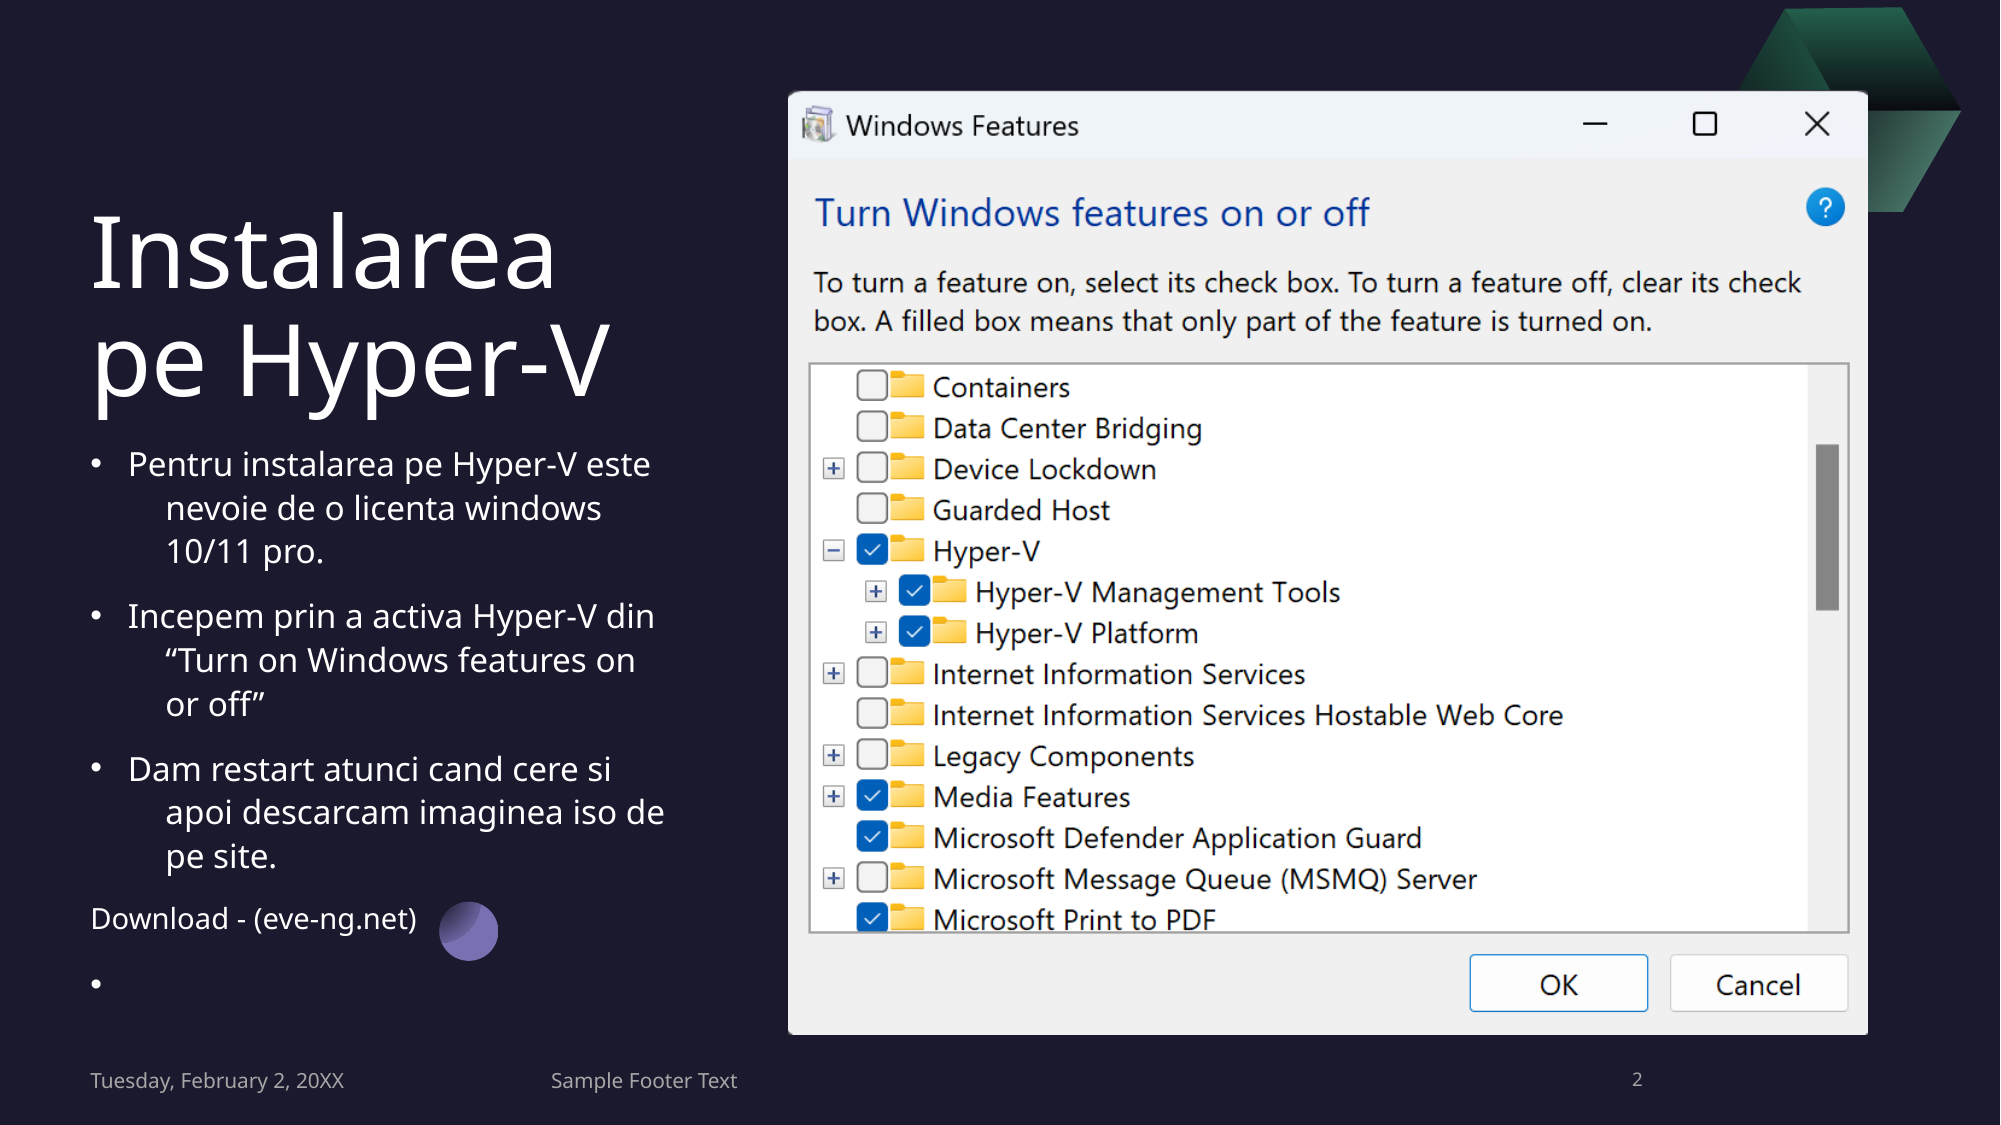

# Instalarea pe Hyper-V
Pentru instalarea pe Hyper-V este nevoie de o licenta windows 10/11 pro.
Incepem prin a activa Hyper-V din “Turn on Windows features on or off”
Dam restart atunci cand cere si apoi descarcam imaginea iso de pe site.
Download - (eve-ng.net)
Tuesday, February 2, 20XX
Sample Footer Text